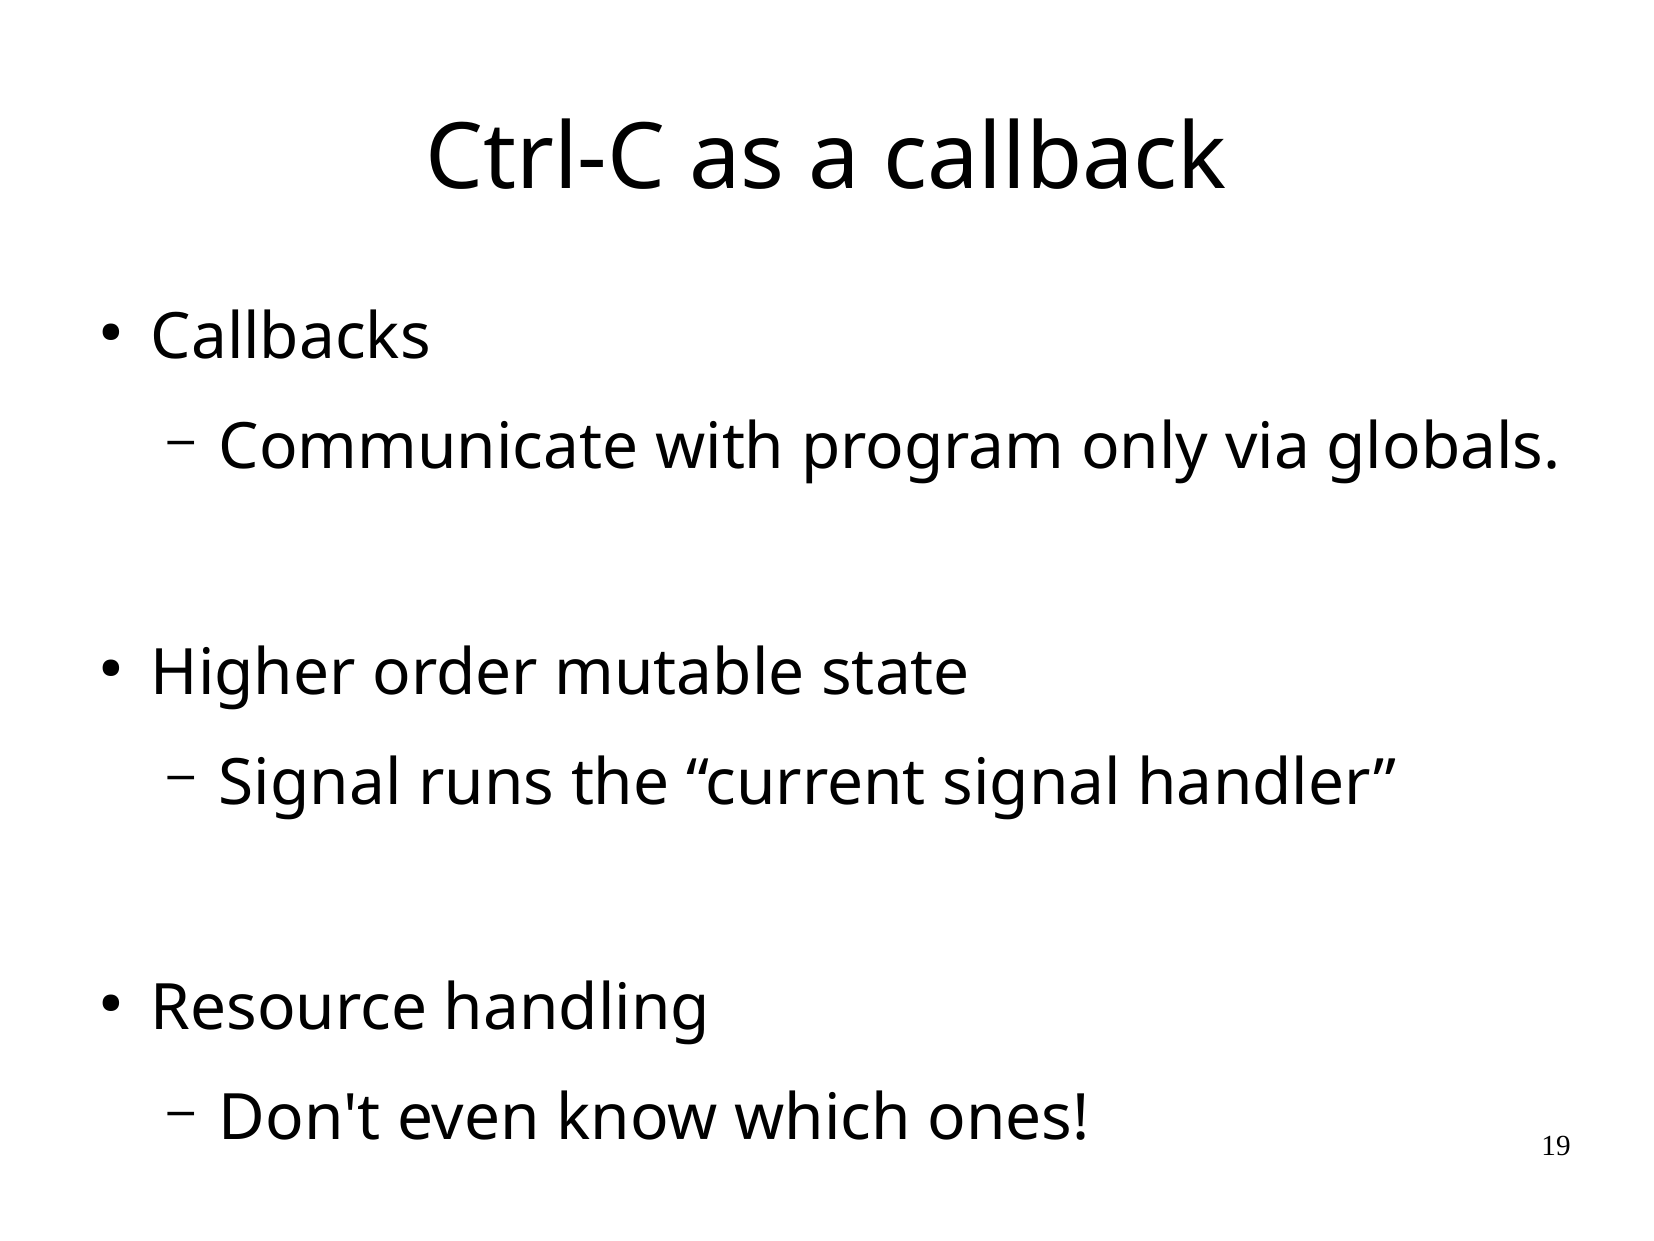

# Ctrl-C as a callback
Callbacks
Communicate with program only via globals.
Higher order mutable state
Signal runs the “current signal handler”
Resource handling
Don't even know which ones!
19